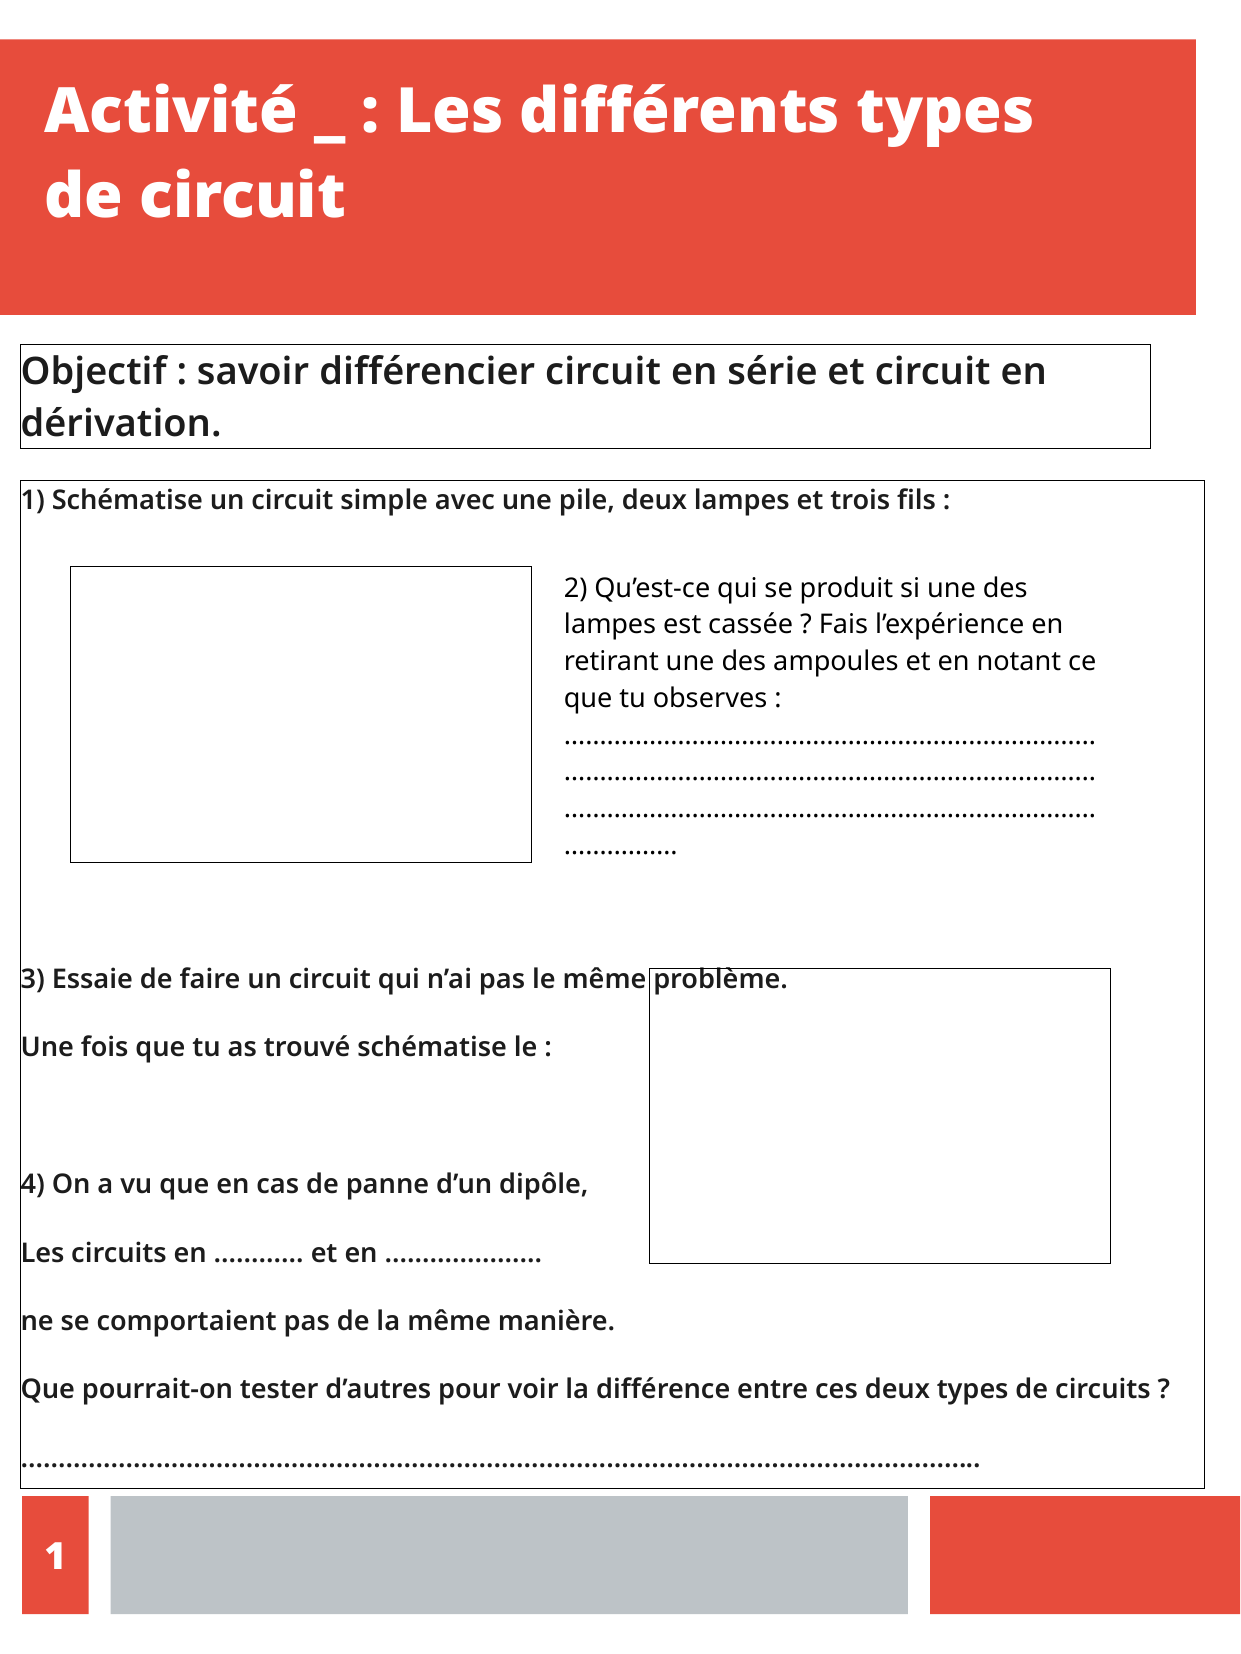

# Activité _ : Les différents types de circuit
Objectif : savoir différencier circuit en série et circuit en dérivation.
1) Schématise un circuit simple avec une pile, deux lampes et trois fils :
3) Essaie de faire un circuit qui n’ai pas le même problème.
Une fois que tu as trouvé schématise le :
4) On a vu que en cas de panne d’un dipôle,
Les circuits en ………… et en …………………
ne se comportaient pas de la même manière.
Que pourrait-on tester d’autres pour voir la différence entre ces deux types de circuits ?
………………………………………………………………………………………………………………..
2) Qu’est-ce qui se produit si une des lampes est cassée ? Fais l’expérience en retirant une des ampoules et en notant ce que tu observes : …………………………………………………………………………………………………………………………………………………………………………………………………………………….
1